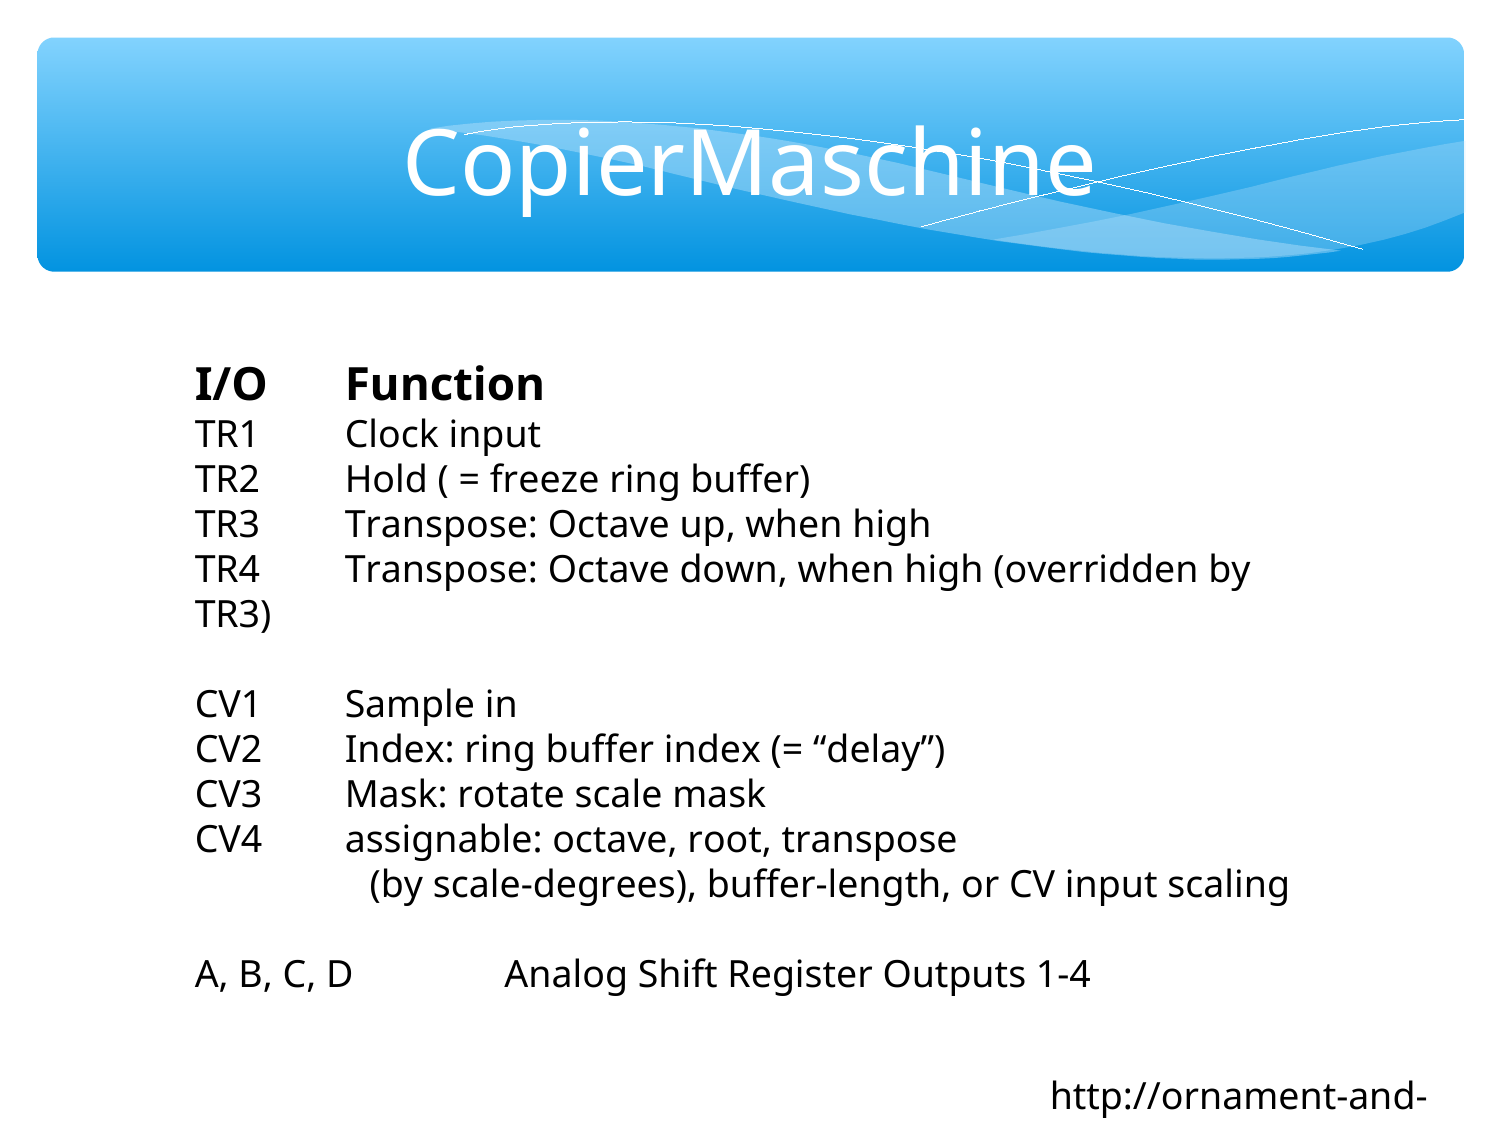

# CopierMaschine
I/O	Function
TR1	Clock input
TR2	Hold ( = freeze ring buffer)
TR3	Transpose: Octave up, when high
TR4	Transpose: Octave down, when high (overridden by TR3)
CV1	Sample in
CV2	Index: ring buffer index (= “delay”)
CV3	Mask: rotate scale mask
CV4	assignable: octave, root, transpose
 (by scale-degrees), buffer-length, or CV input scaling
A, B, C, D	 Analog Shift Register Outputs 1-4
http://ornament-and-cri.me